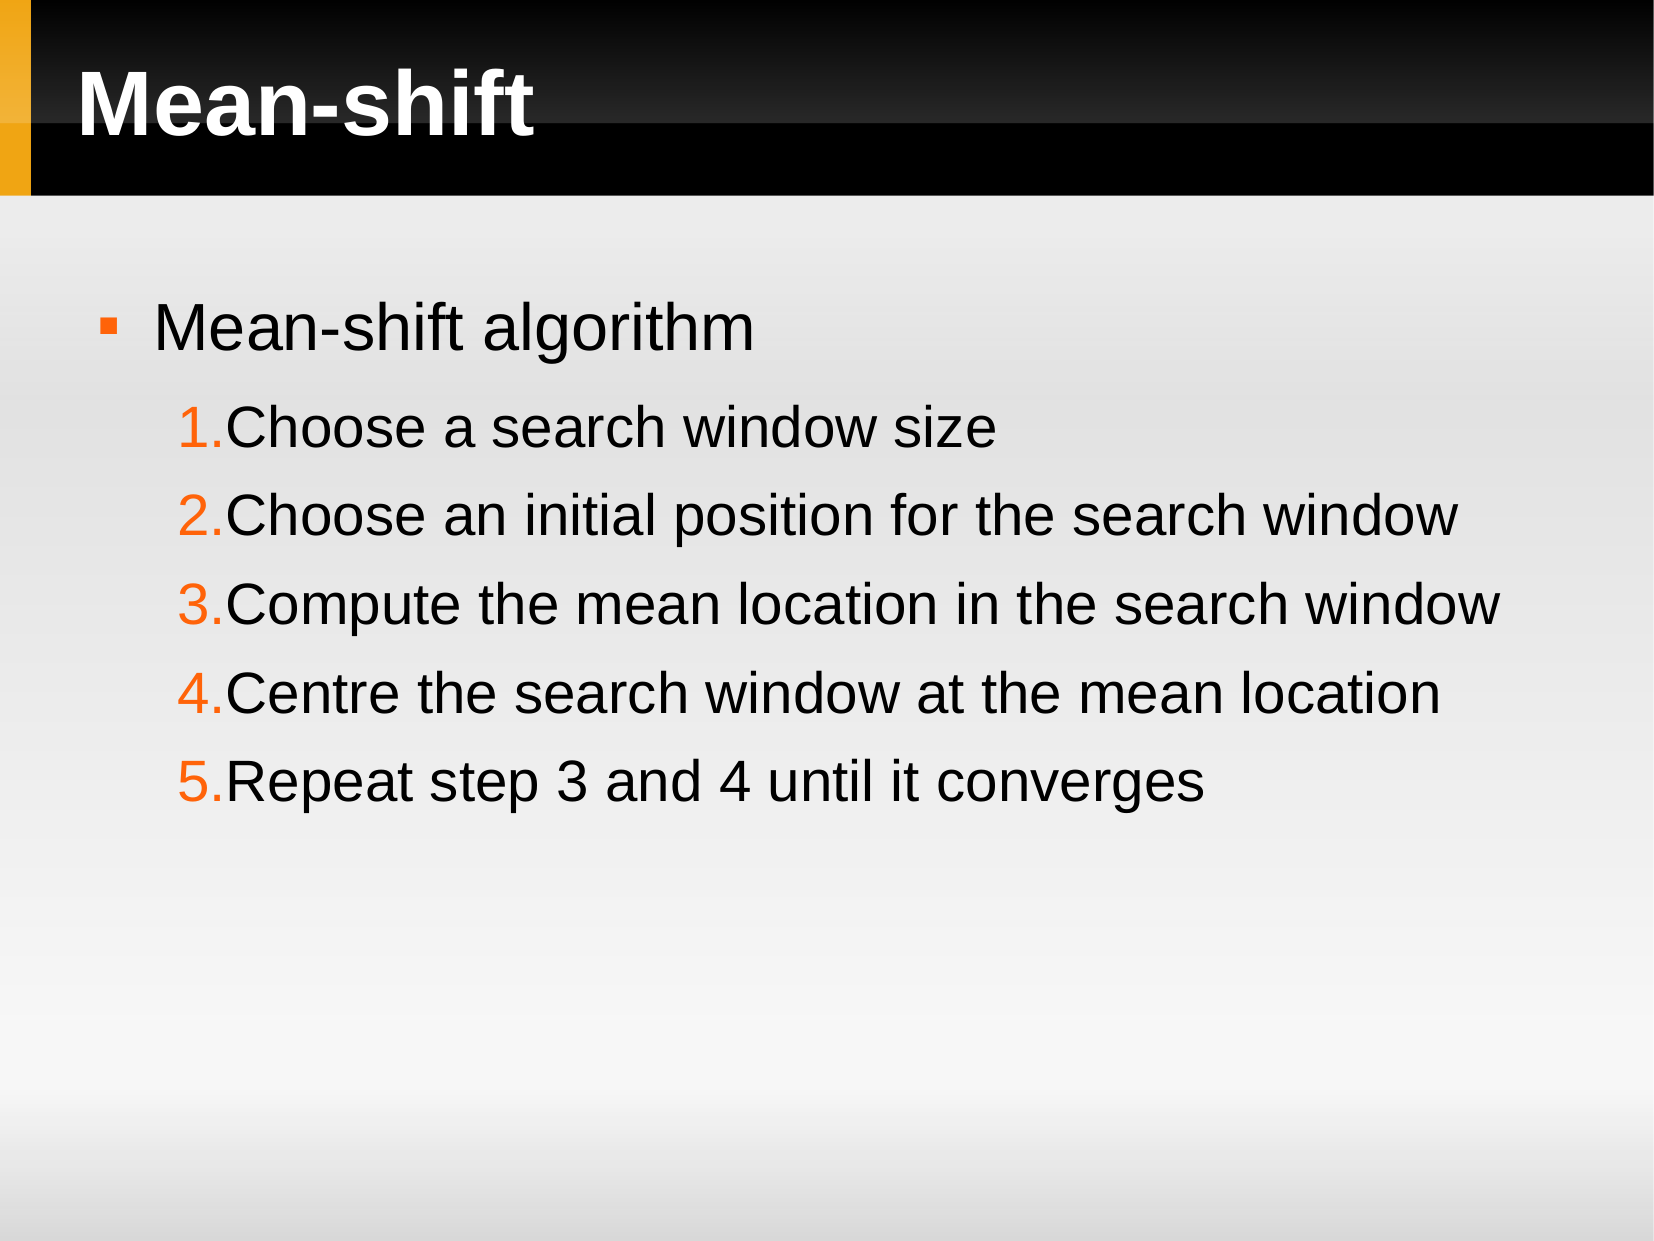

# Mean-shift
Mean-shift algorithm
Choose a search window size
Choose an initial position for the search window
Compute the mean location in the search window
Centre the search window at the mean location
Repeat step 3 and 4 until it converges